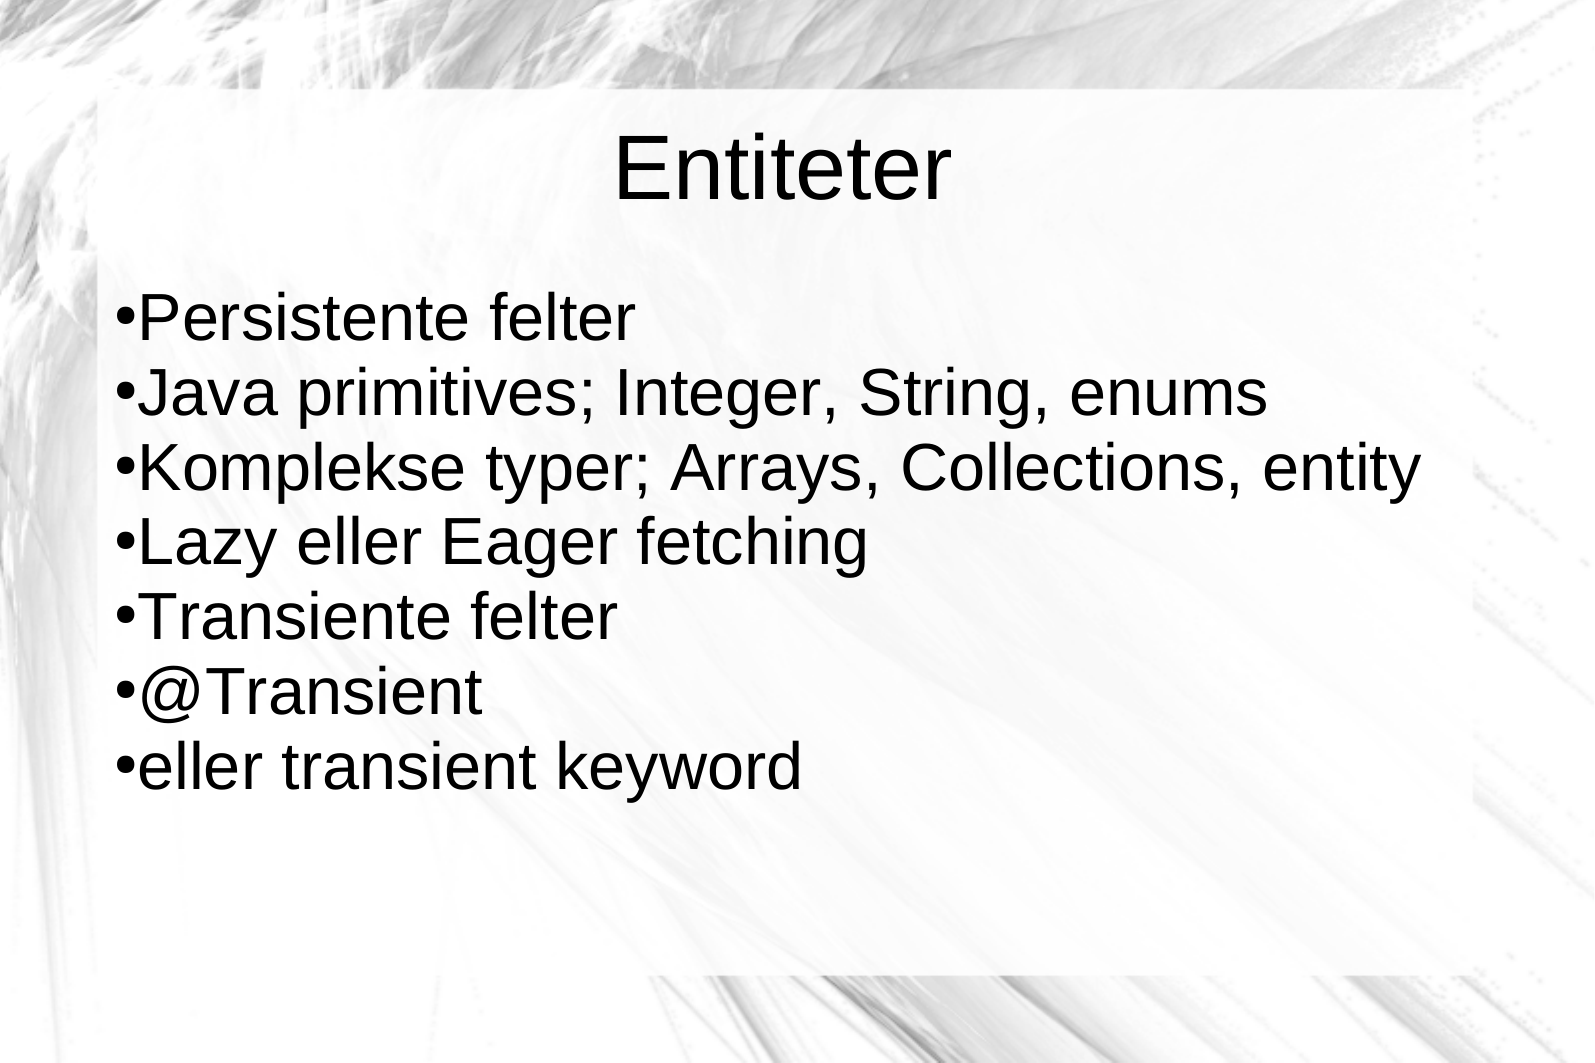

# Entiteter
Persistente felter
Java primitives; Integer, String, enums
Komplekse typer; Arrays, Collections, entity
Lazy eller Eager fetching
Transiente felter
@Transient
eller transient keyword